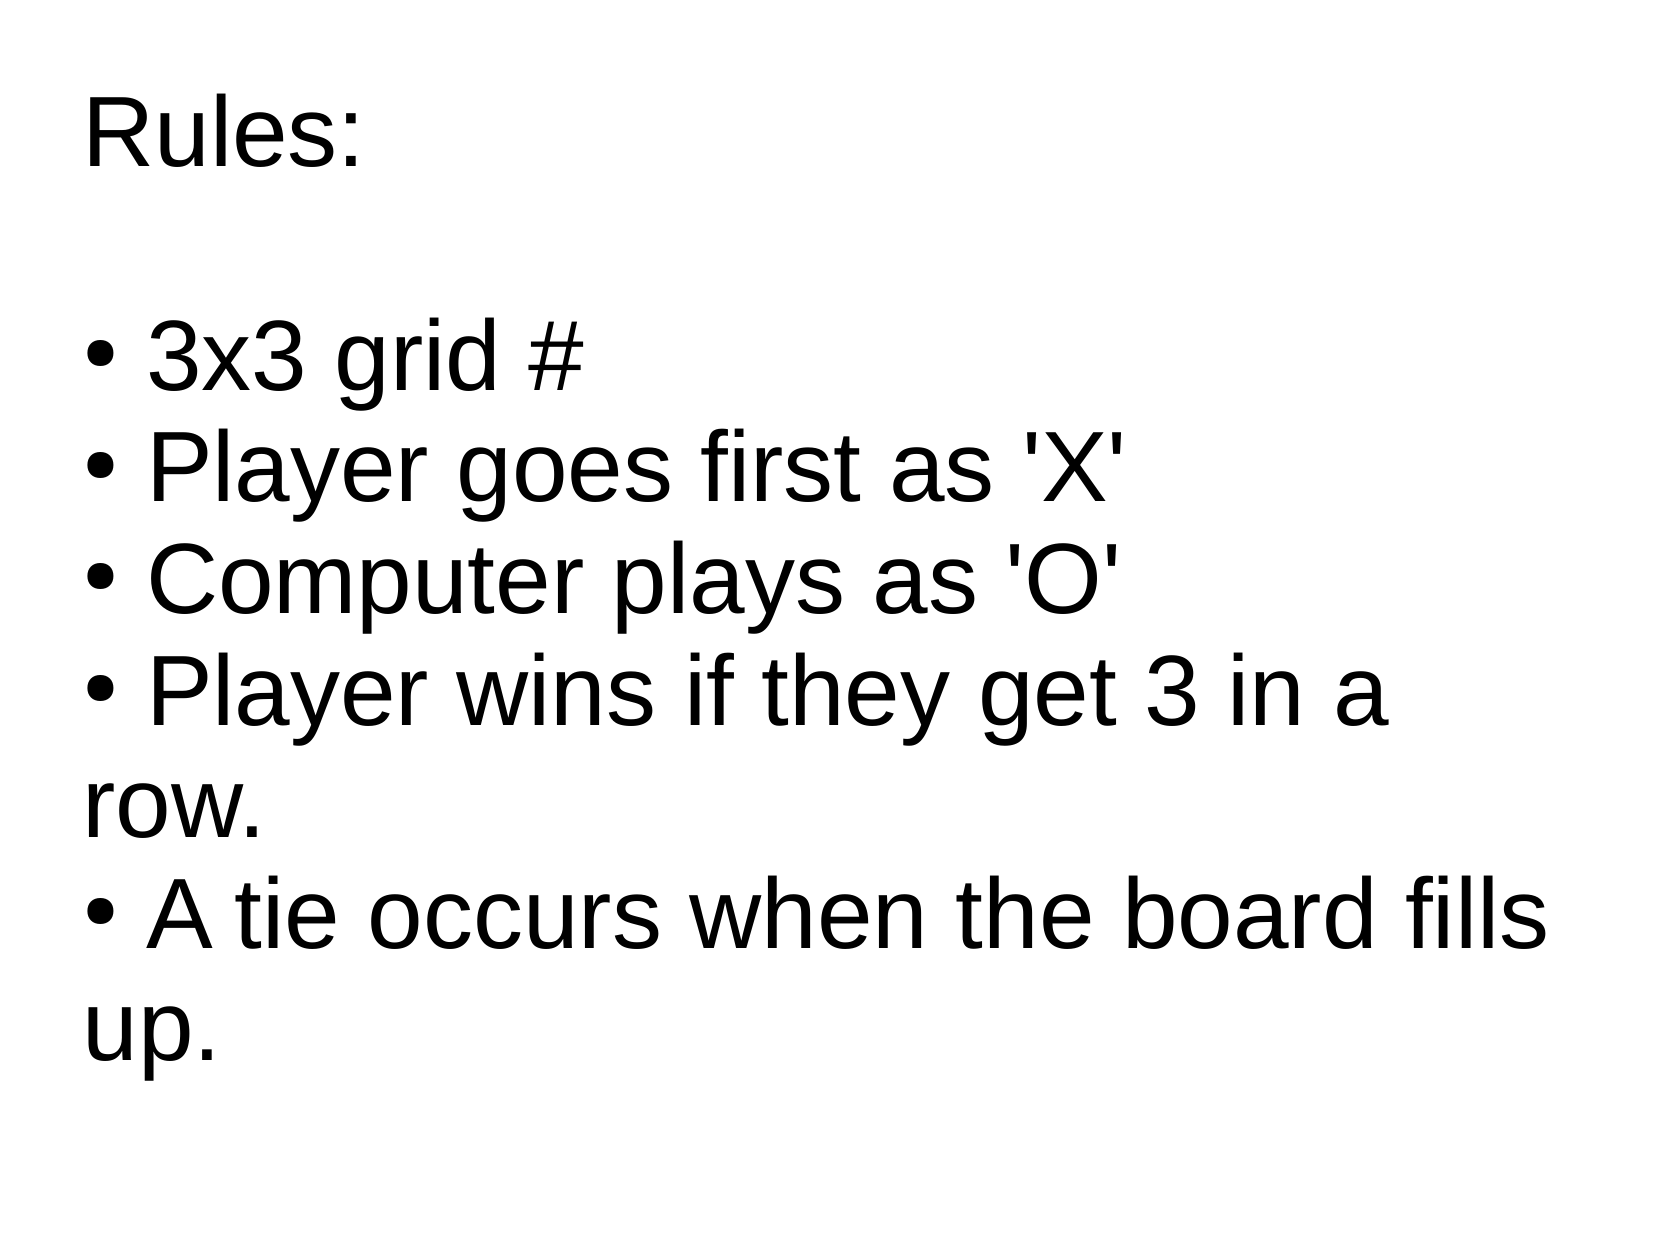

# Rules:
 3x3 grid #
 Player goes first as 'X'
 Computer plays as 'O'
 Player wins if they get 3 in a row.
 A tie occurs when the board fills up.